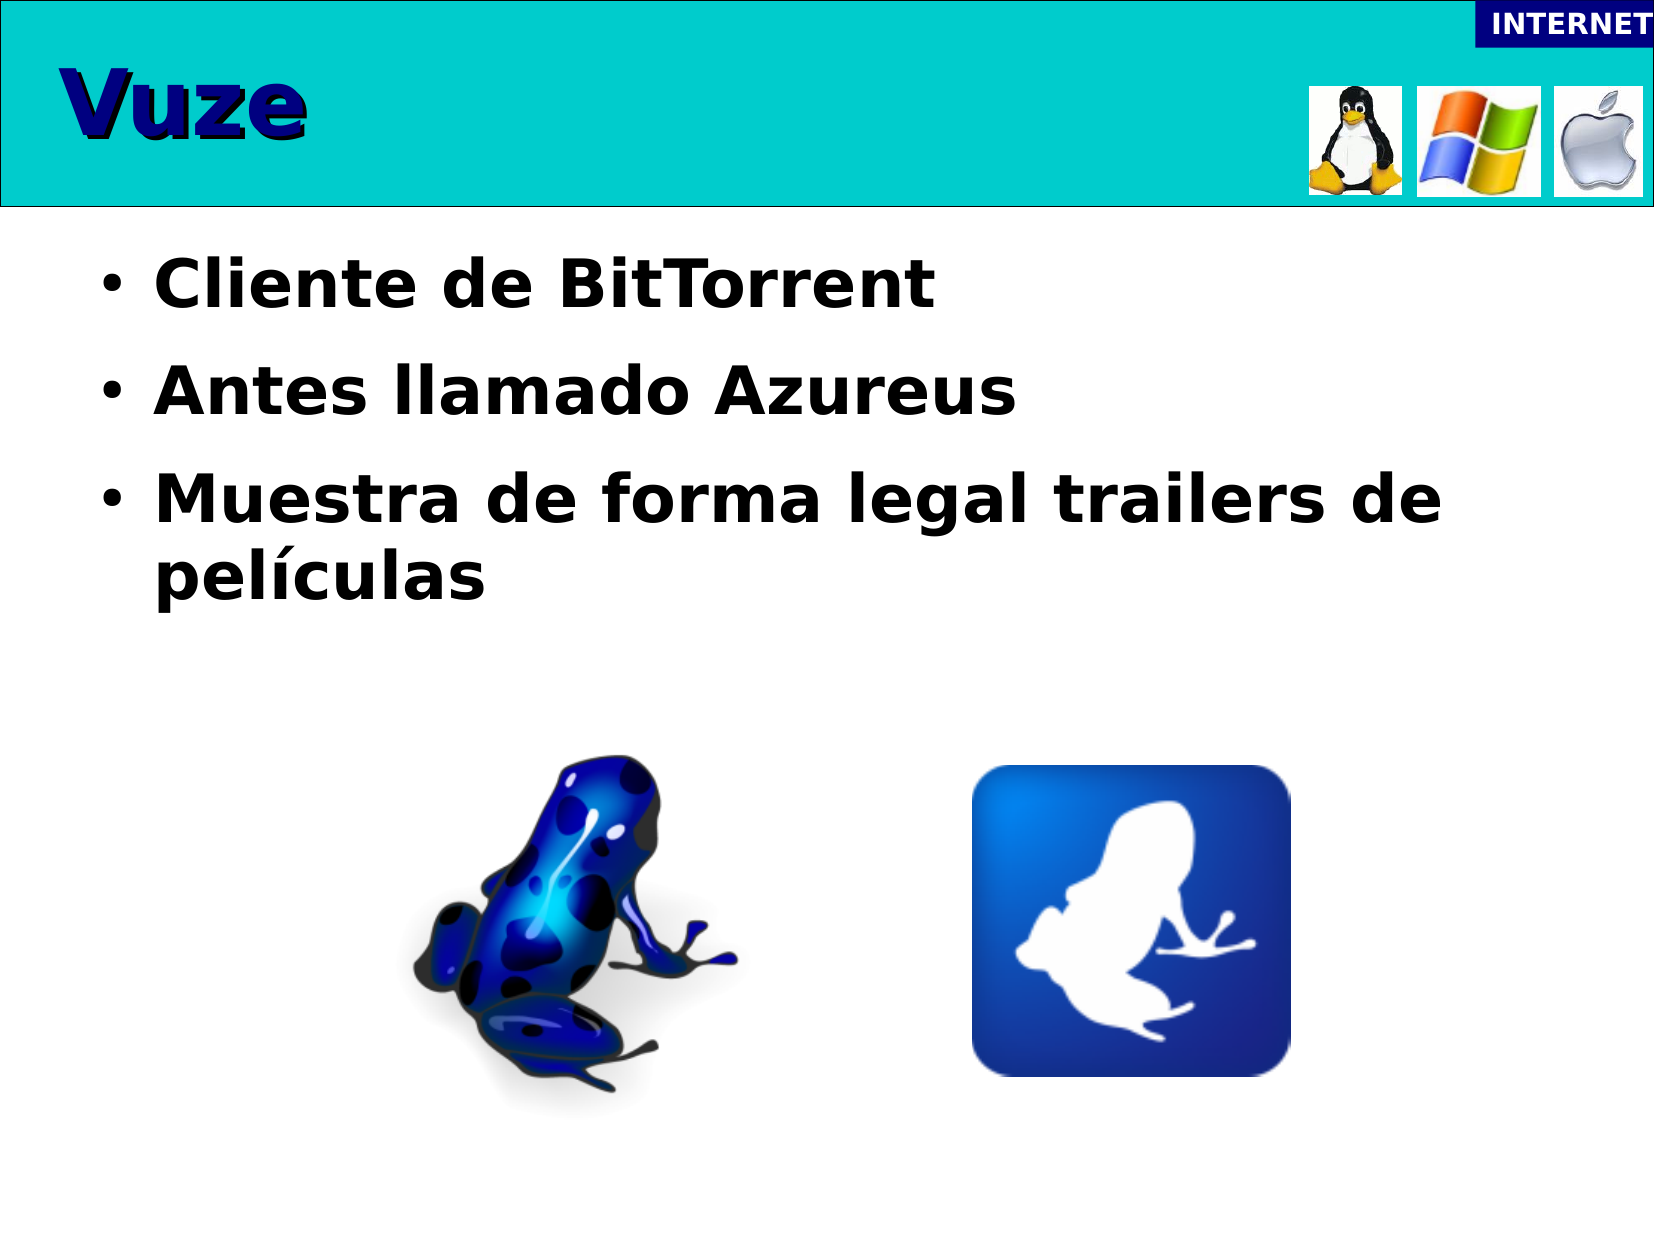

INTERNET
# Vuze
Cliente de BitTorrent
Antes llamado Azureus
Muestra de forma legal trailers de películas